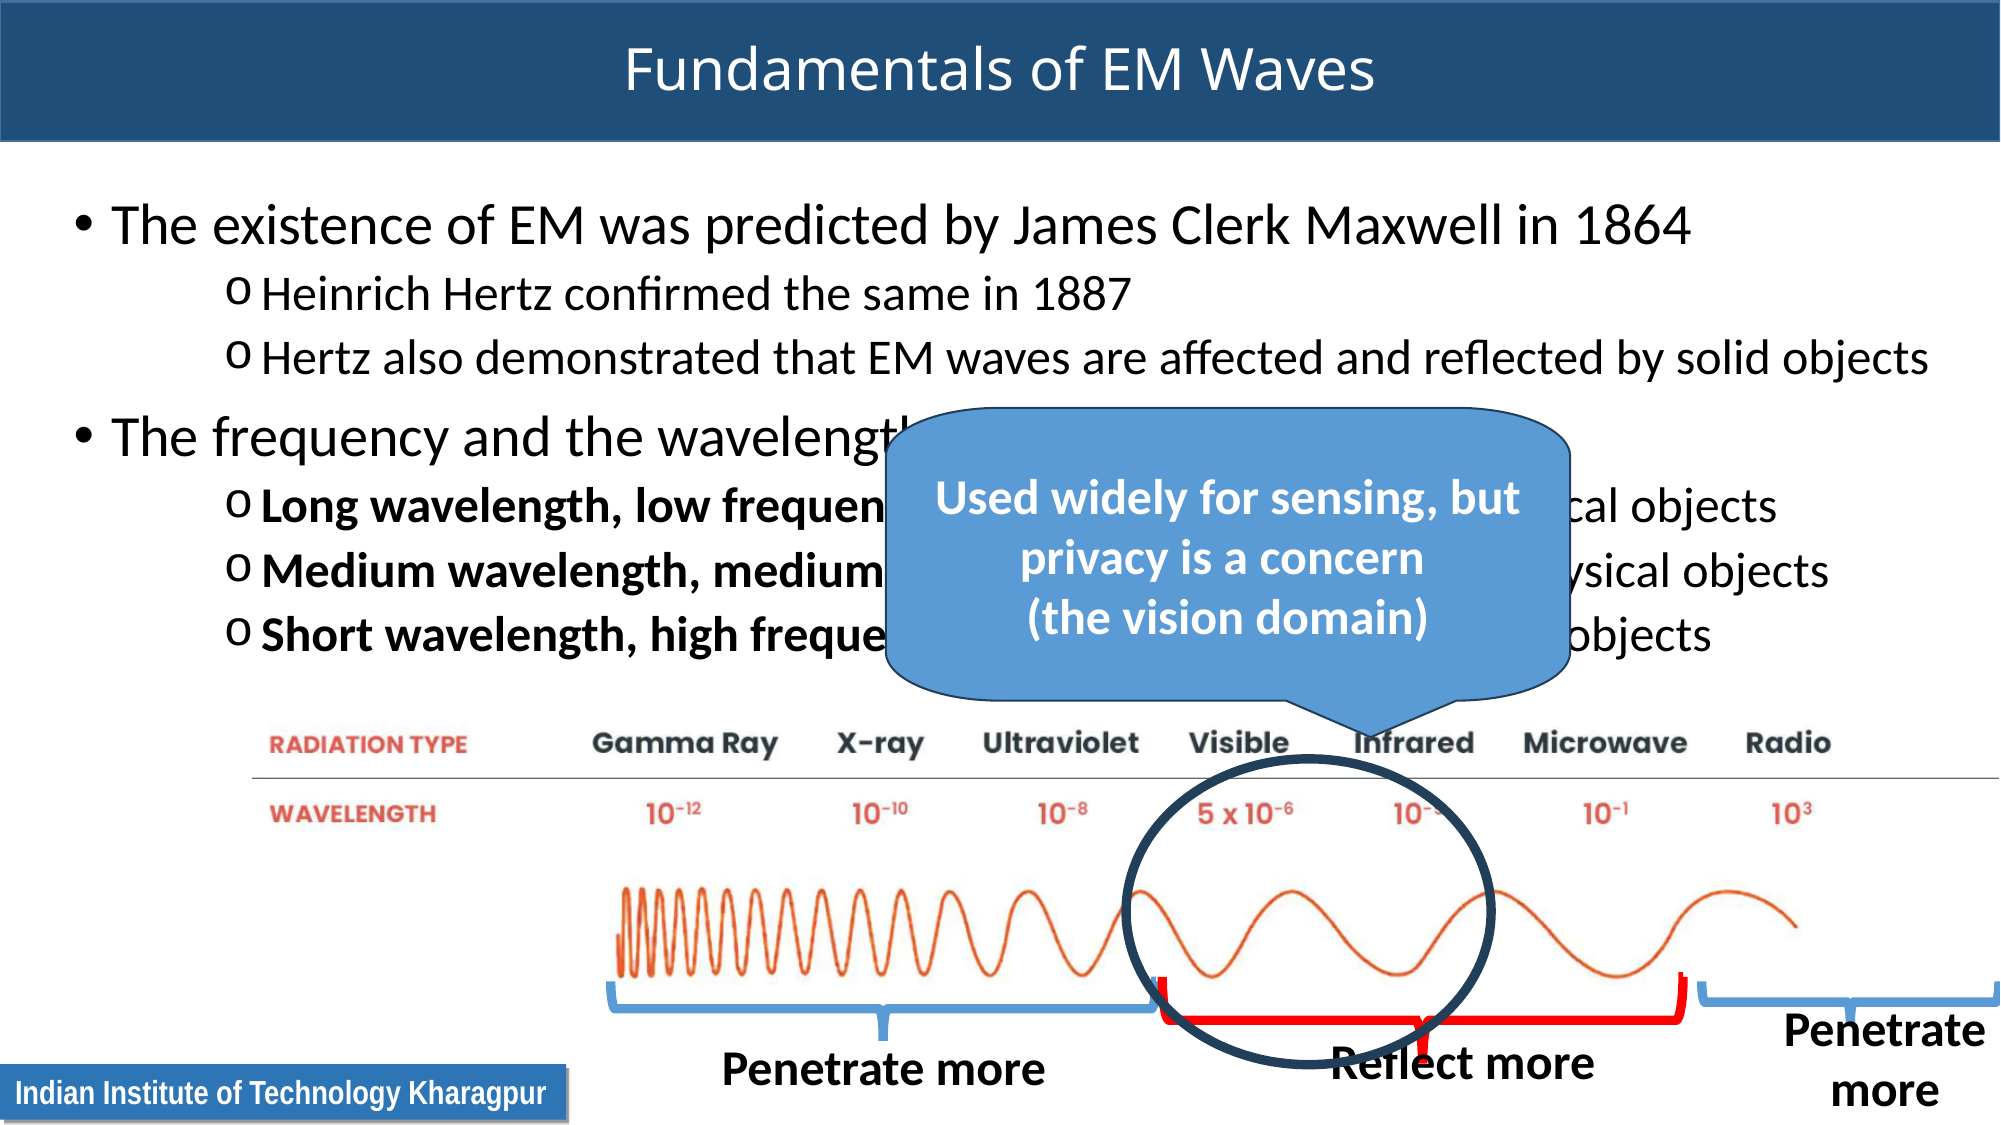

Fundamentals of EM Waves
# The existence of EM was predicted by James Clerk Maxwell in 1864
Heinrich Hertz confirmed the same in 1887
Hertz also demonstrated that EM waves are affected and reflected by solid objects
The frequency and the wavelength characterizes the waves
Long wavelength, low frequency: Penetrate more through physical objects
Medium wavelength, medium frequency: Reflect more from physical objects
Short wavelength, high frequency: Penetrate more through the objects
Used widely for sensing, but privacy is a concern
(the vision domain)
Penetrate more
Reflect more
Penetrate more